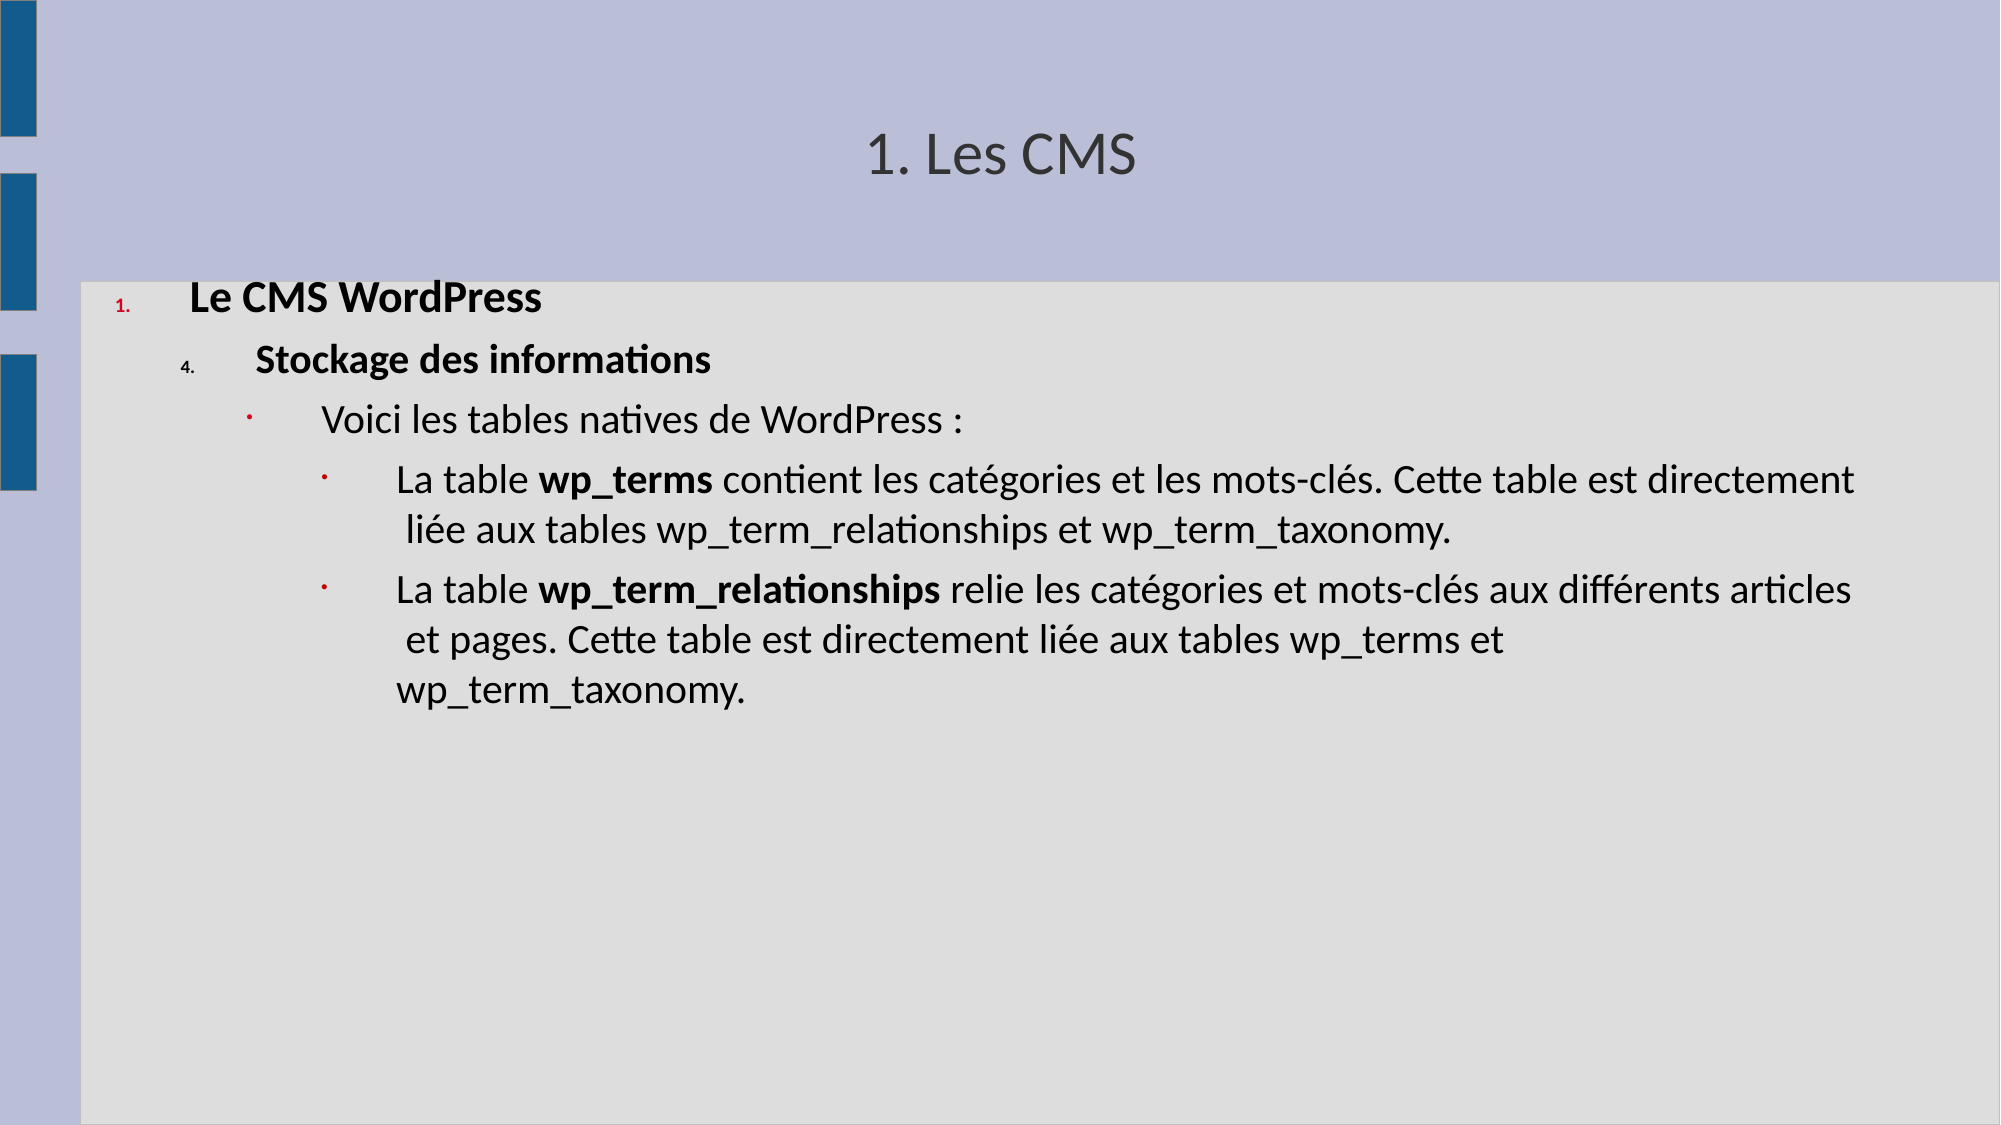

# 1. Les CMS
Le CMS WordPress
Stockage des informations
Voici les tables natives de WordPress :
La table wp_terms contient les catégories et les mots-clés. Cette table est directement liée aux tables wp_term_relationships et wp_term_taxonomy.
La table wp_term_relationships relie les catégories et mots-clés aux différents articles et pages. Cette table est directement liée aux tables wp_terms et wp_term_taxonomy.